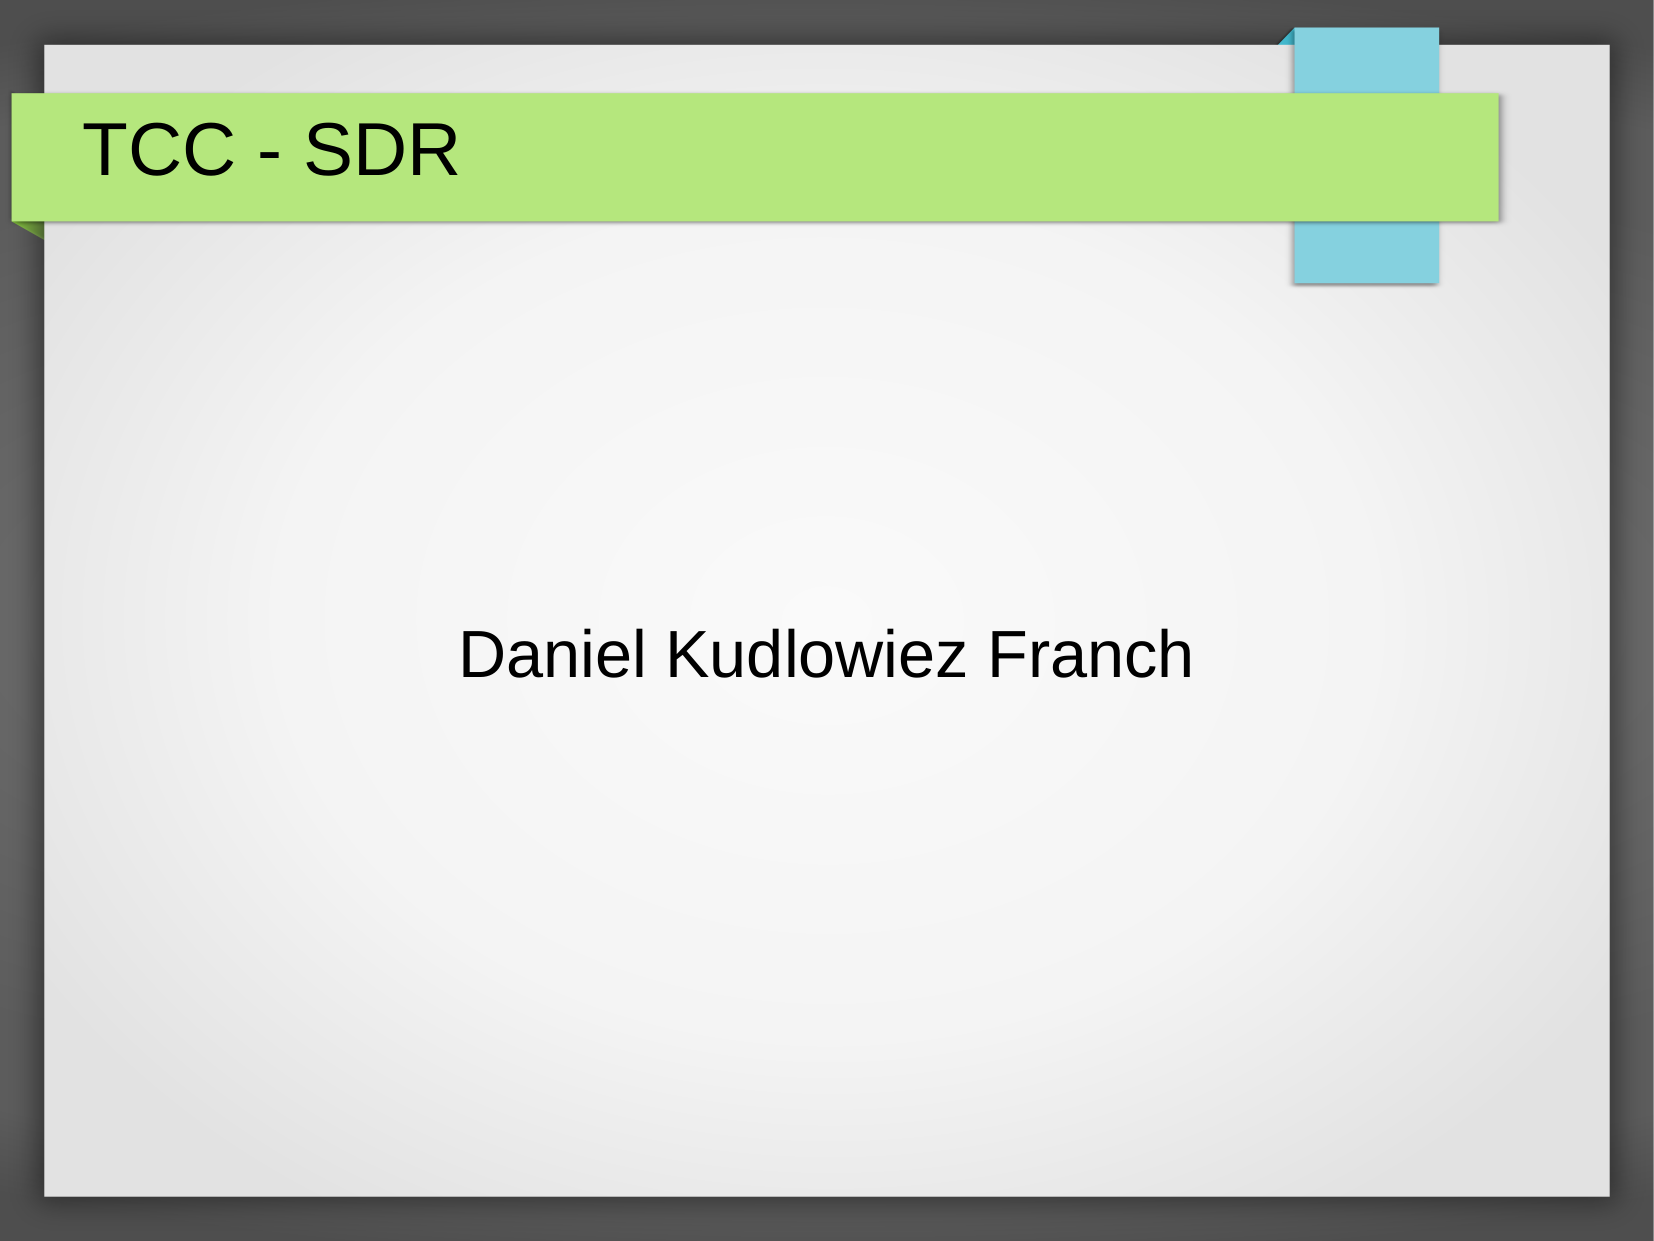

# TCC - SDR
Daniel Kudlowiez Franch